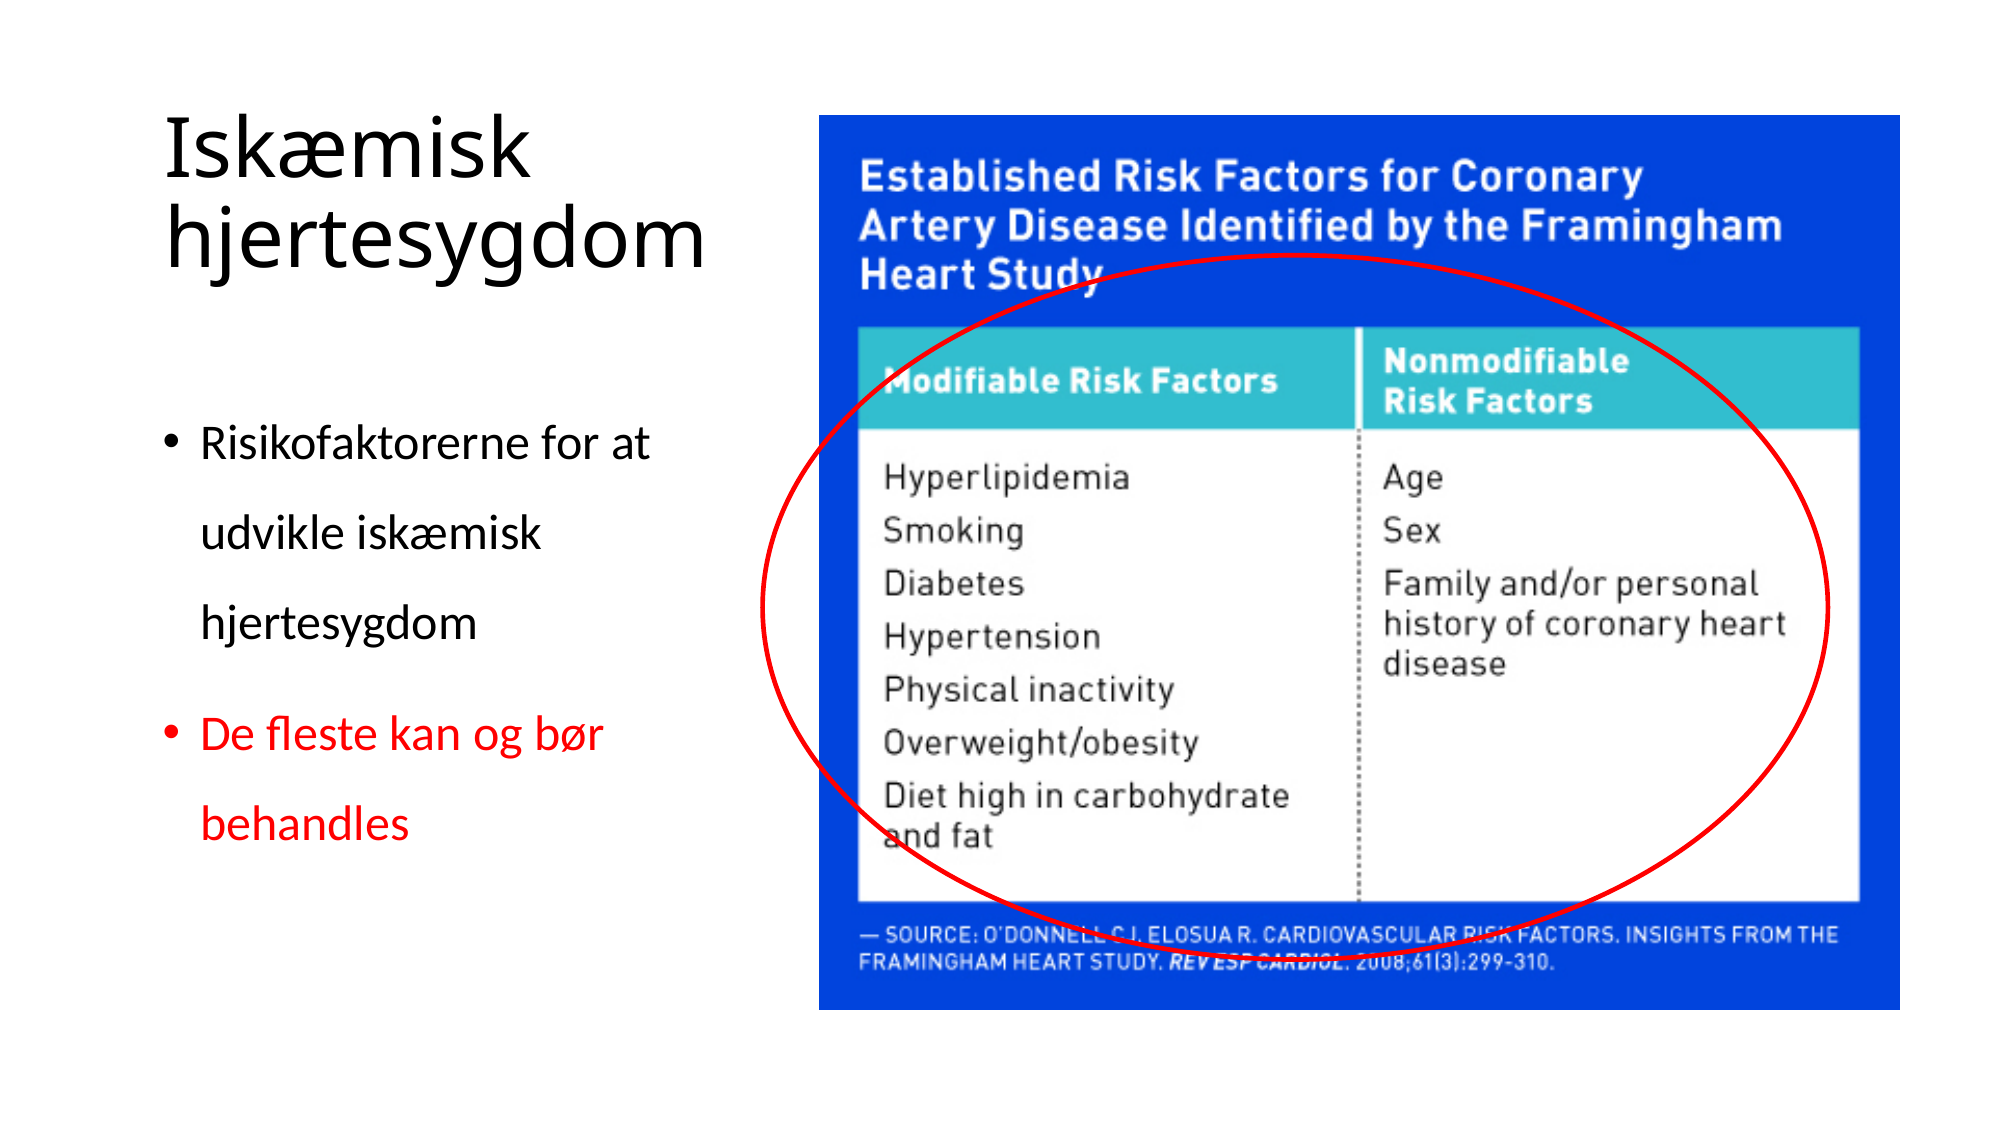

# Iskæmisk hjertesygdom
Risikofaktorerne for at udvikle iskæmisk hjertesygdom
De fleste kan og bør behandles